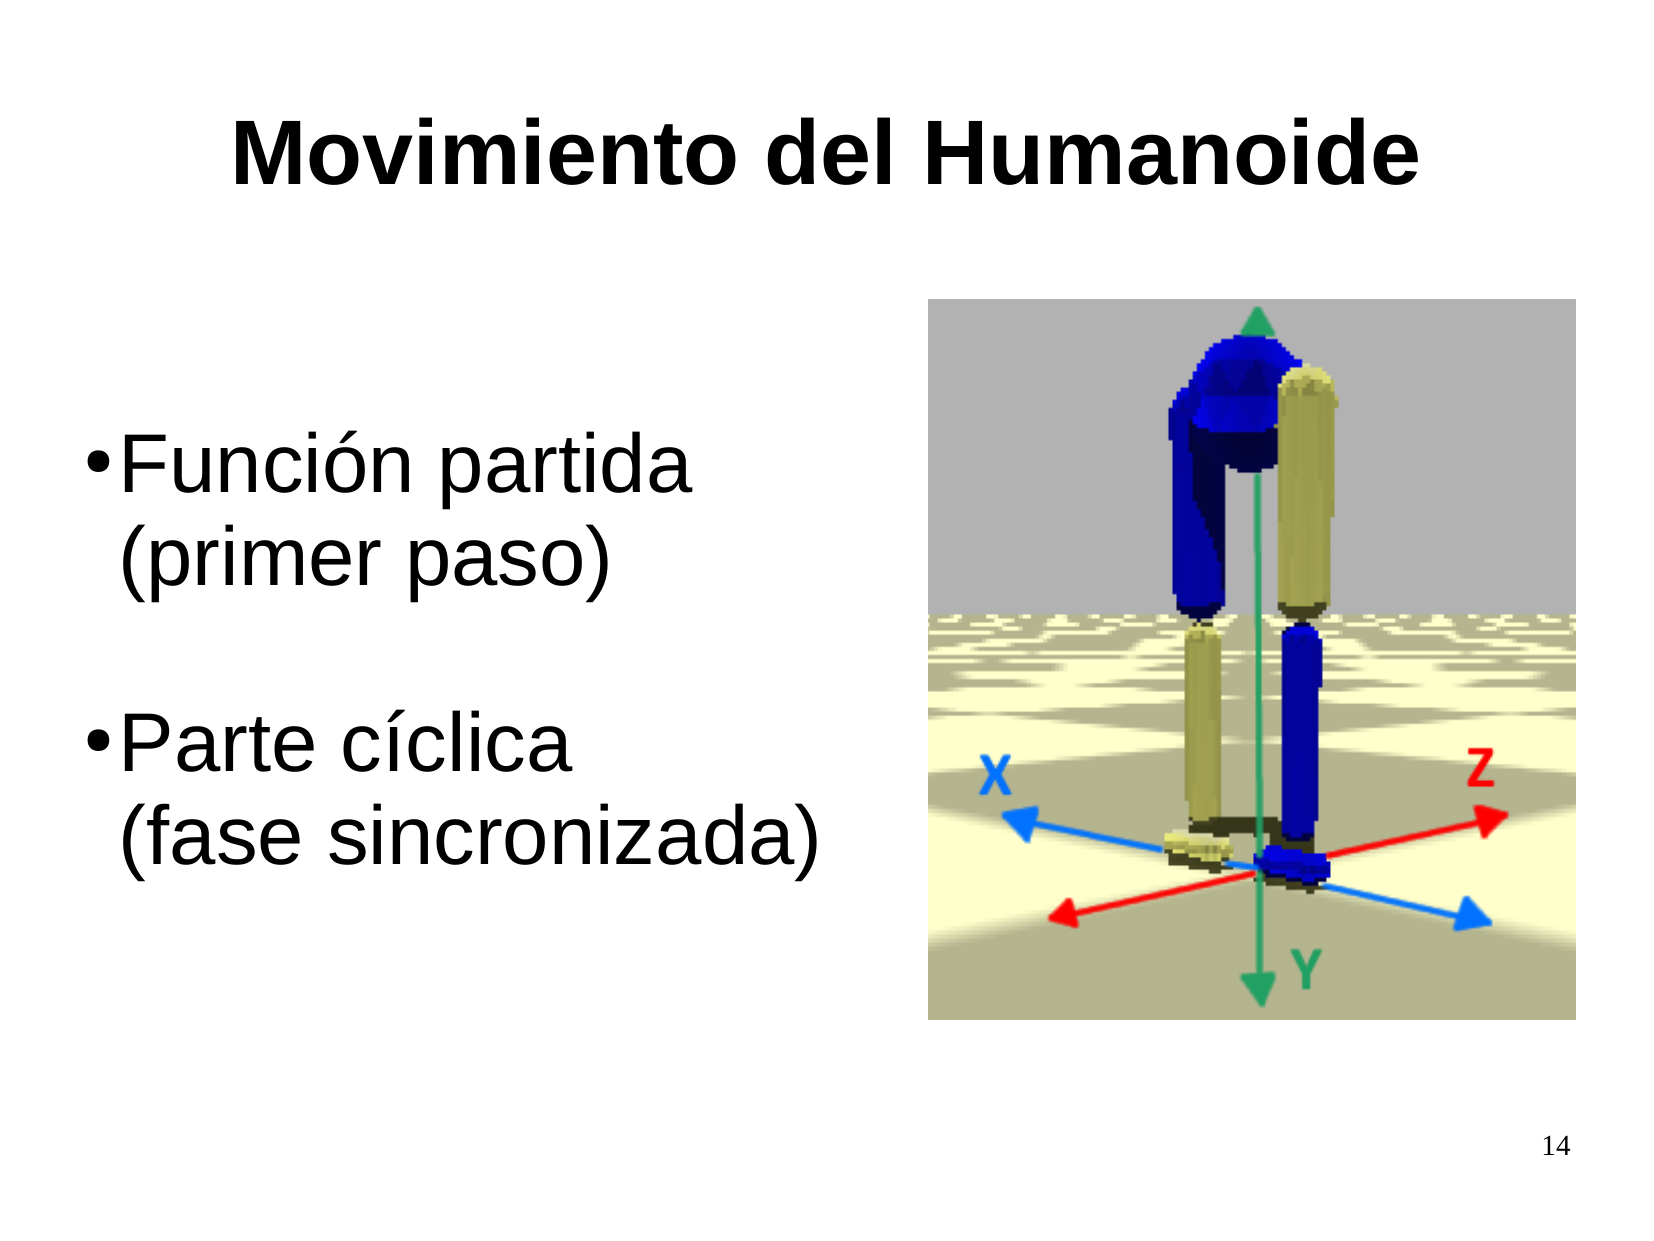

# Movimiento del Humanoide
Función partida (primer paso)
Parte cíclica
(fase sincronizada)
14